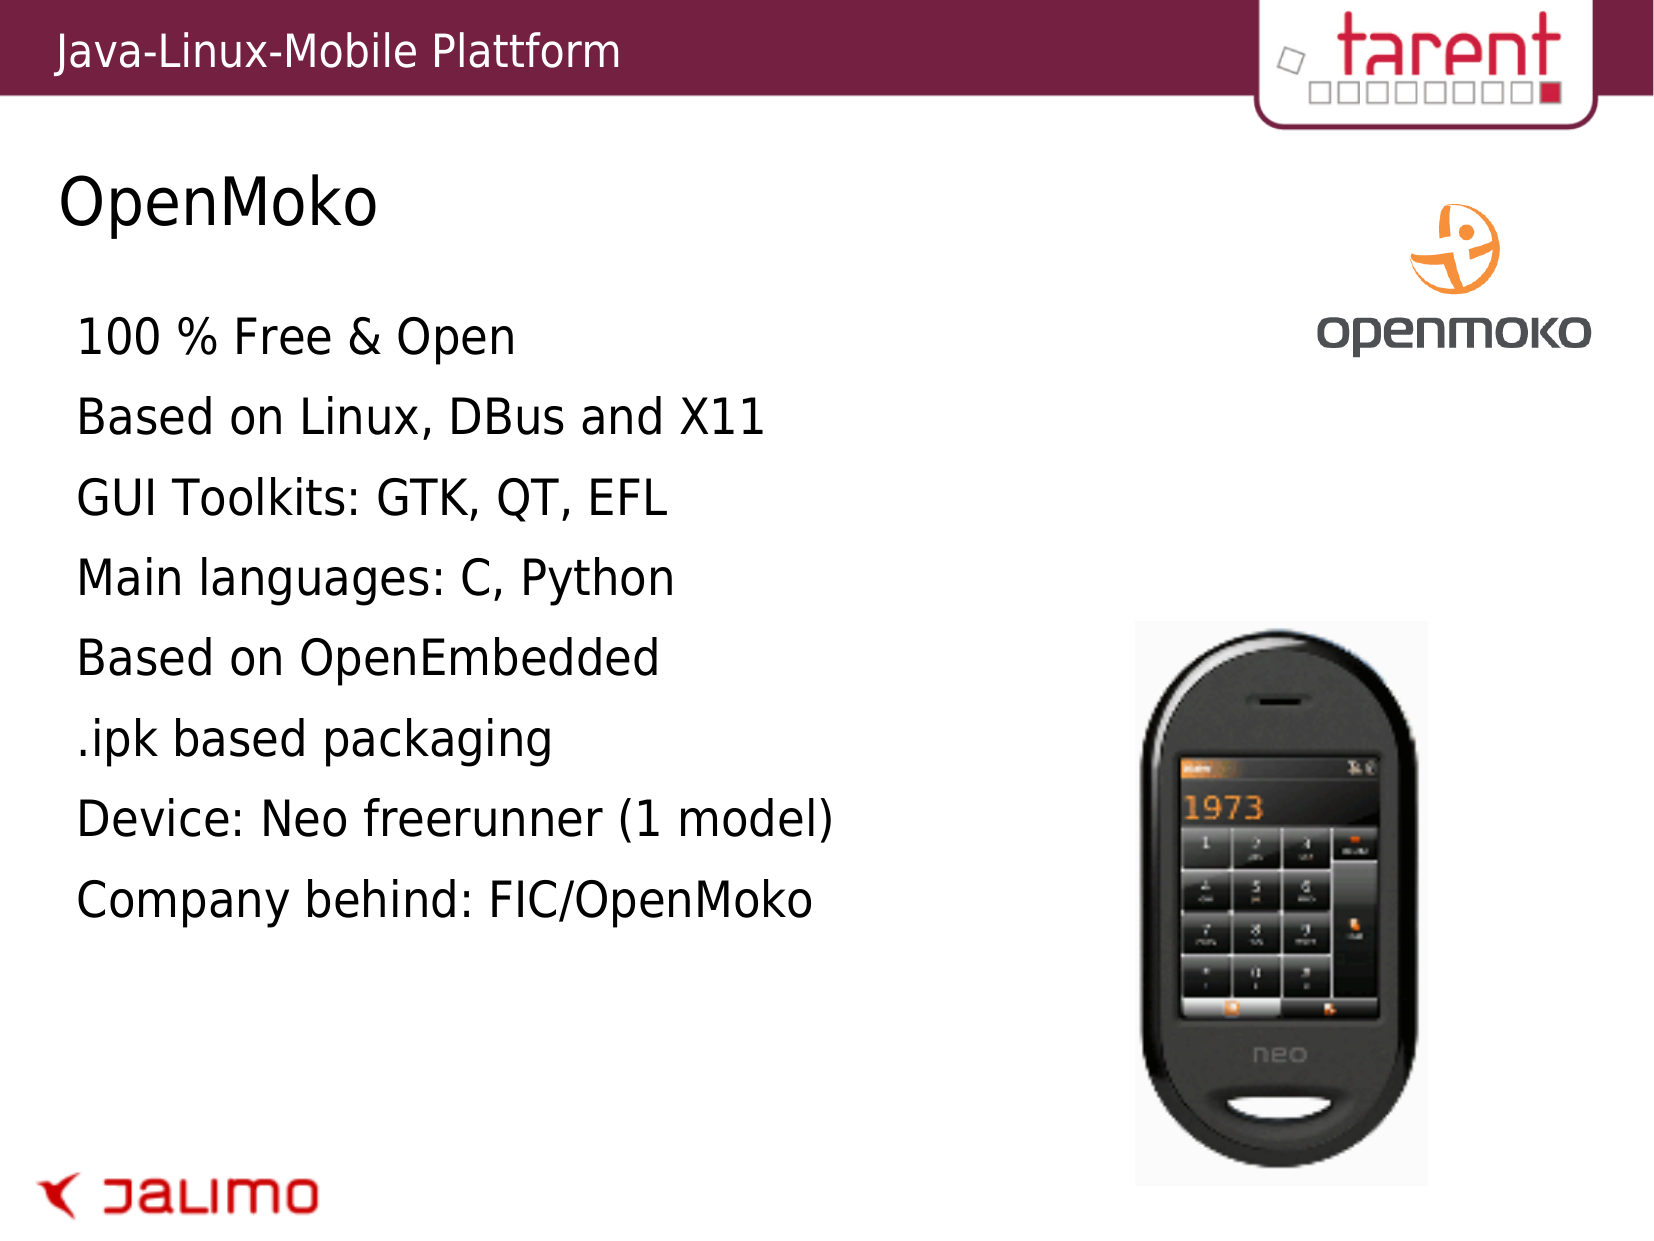

# OpenMoko
100 % Free & Open
Based on Linux, DBus and X11
GUI Toolkits: GTK, QT, EFL
Main languages: C, Python
Based on OpenEmbedded
.ipk based packaging
Device: Neo freerunner (1 model)
Company behind: FIC/OpenMoko